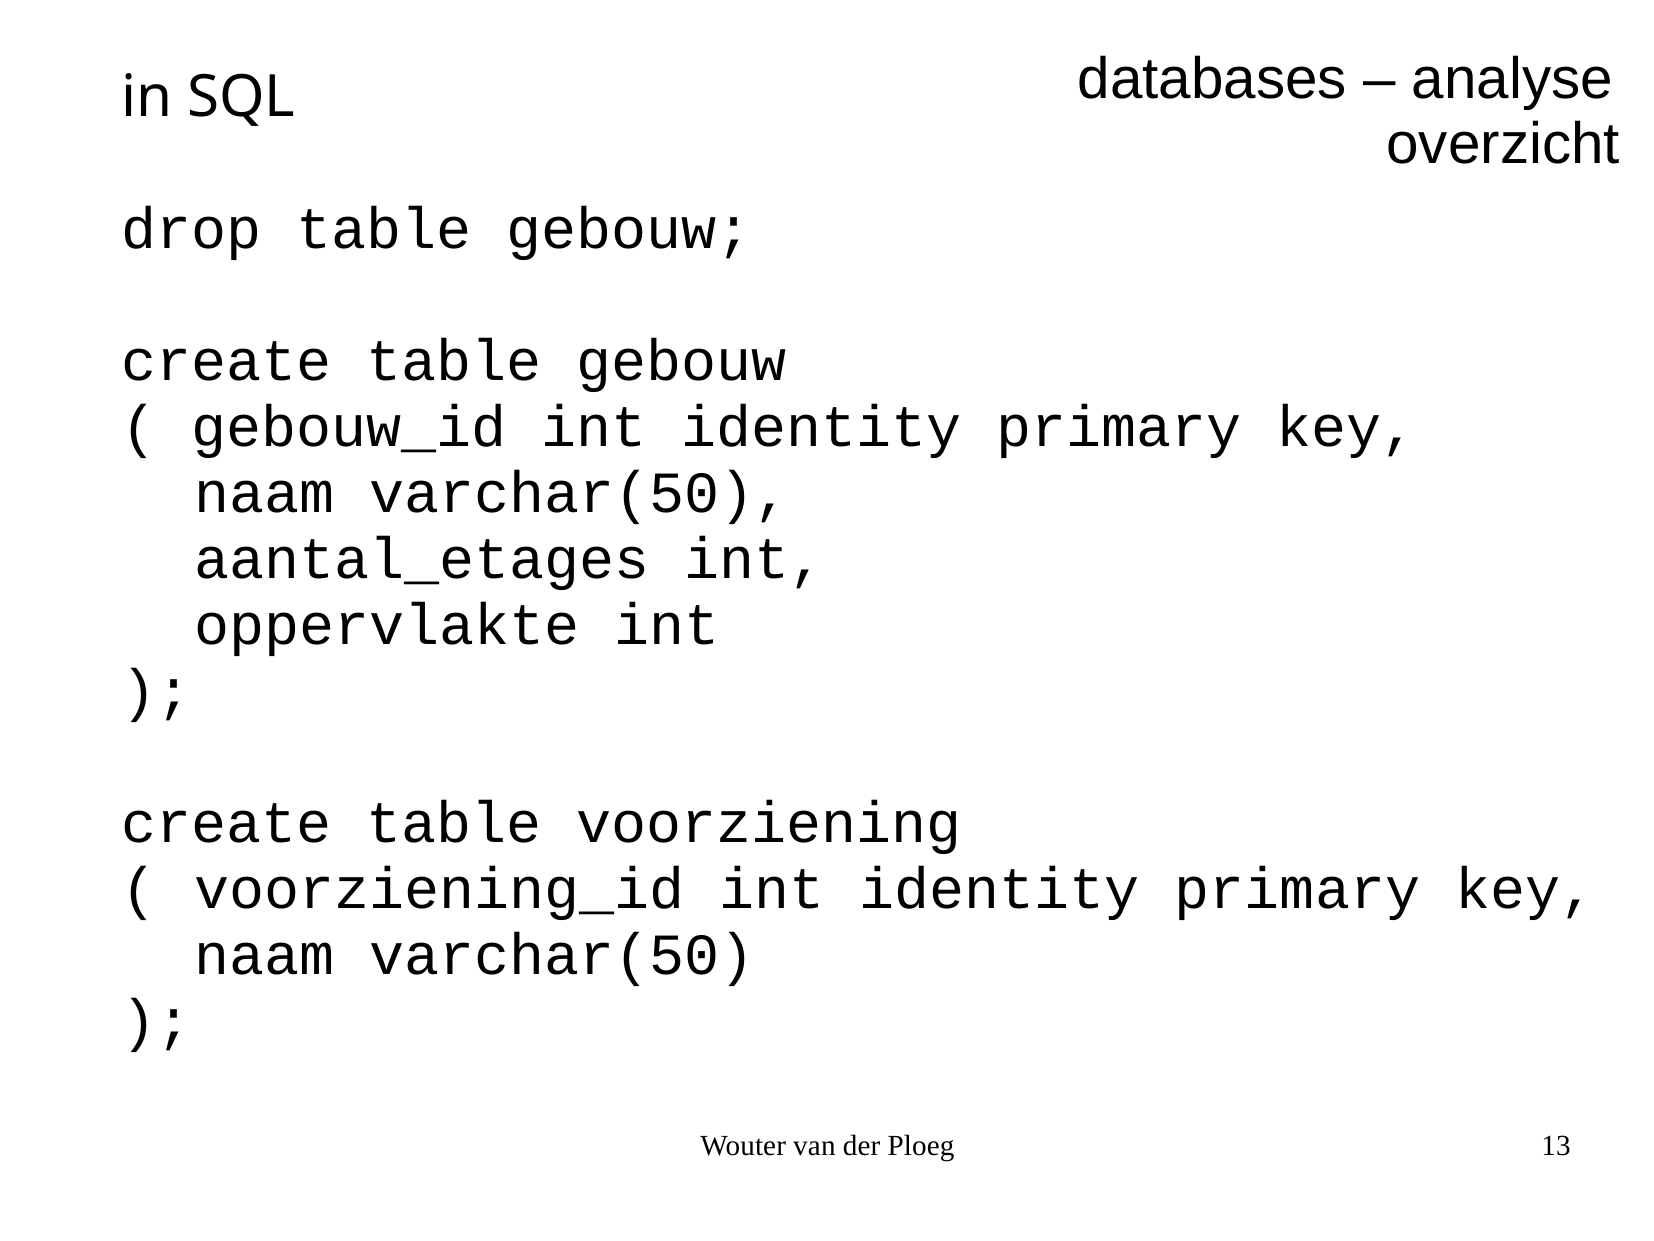

databases – analyse
 overzicht
in SQL
drop table gebouw;
create table gebouw
( gebouw_id int identity primary key,
	naam varchar(50),
	aantal_etages int,
	oppervlakte int
);
create table voorziening
(	voorziening_id int identity primary key,
	naam varchar(50)
);
Wouter van der Ploeg
13